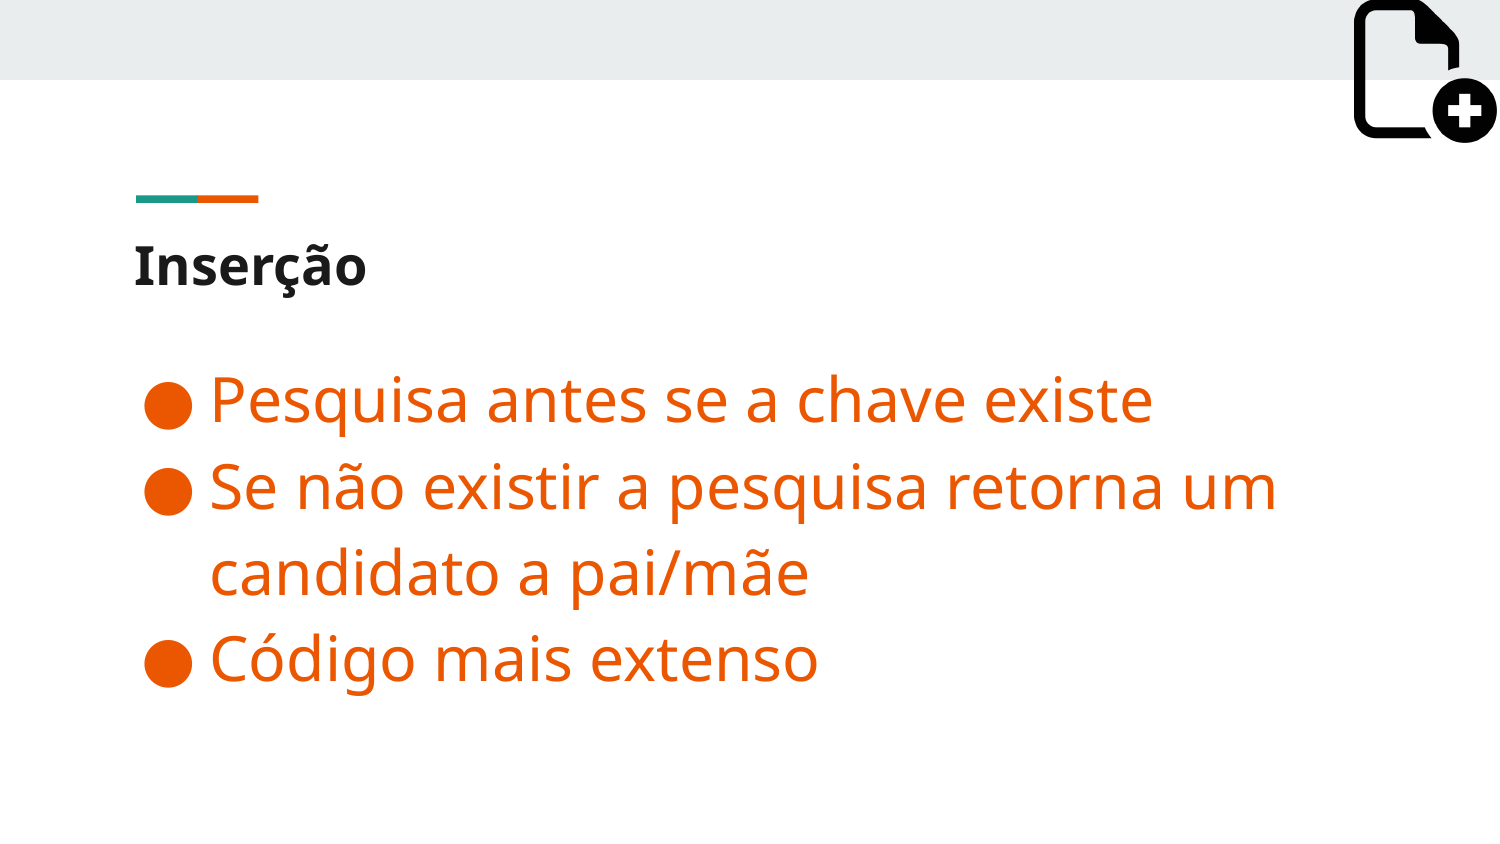

# Inserção
Pesquisa antes se a chave existe
Se não existir a pesquisa retorna um candidato a pai/mãe
Código mais extenso